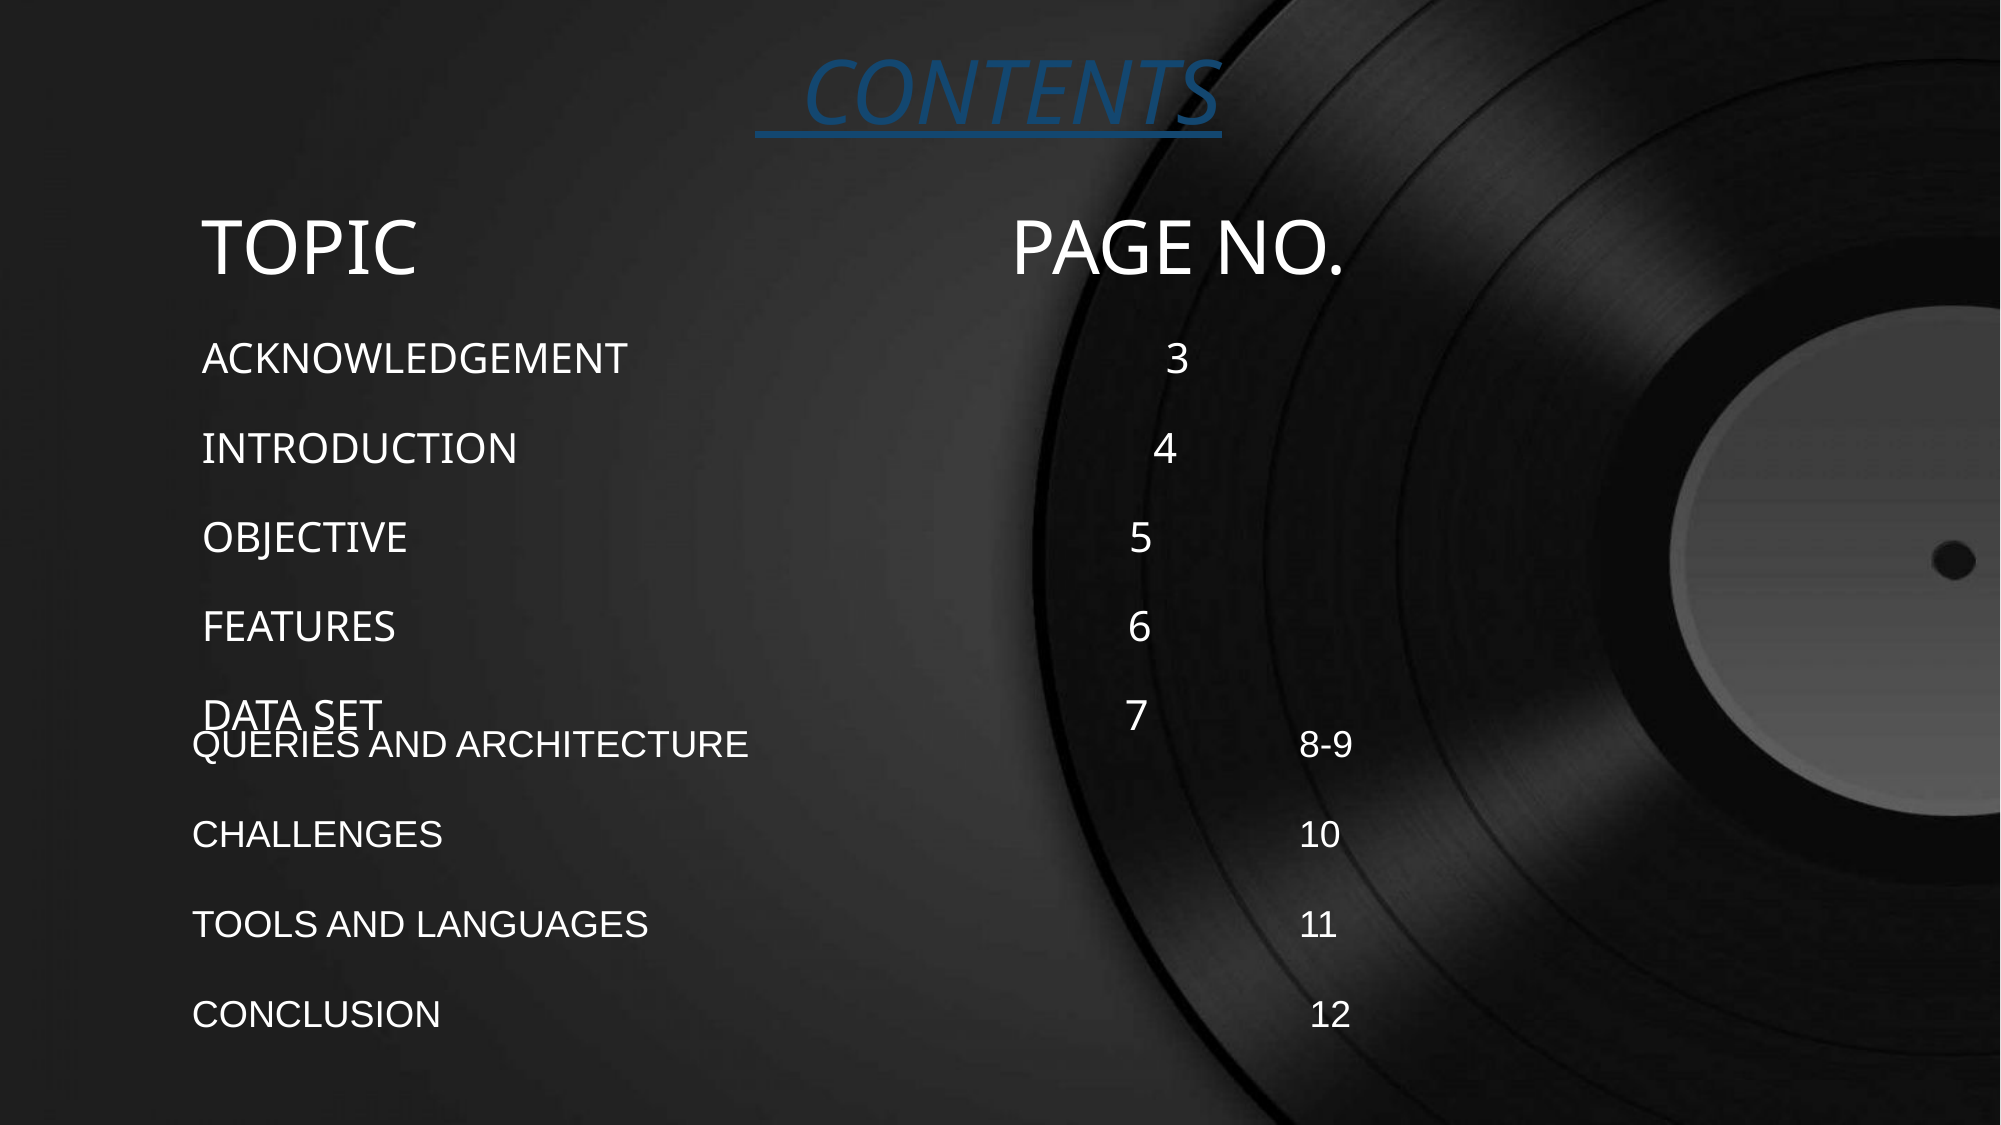

CONTENTS
TOPIC PAGE NO.
ACKNOWLEDGEMENT 3
INTRODUCTION 4
OBJECTIVE 5
FEATURES 6
DATA SET 7
QUERIES AND ARCHITECTURE 			8-9
CHALLENGES 						10
TOOLS AND LANGUAGES 								11
CONCLUSION 												 12